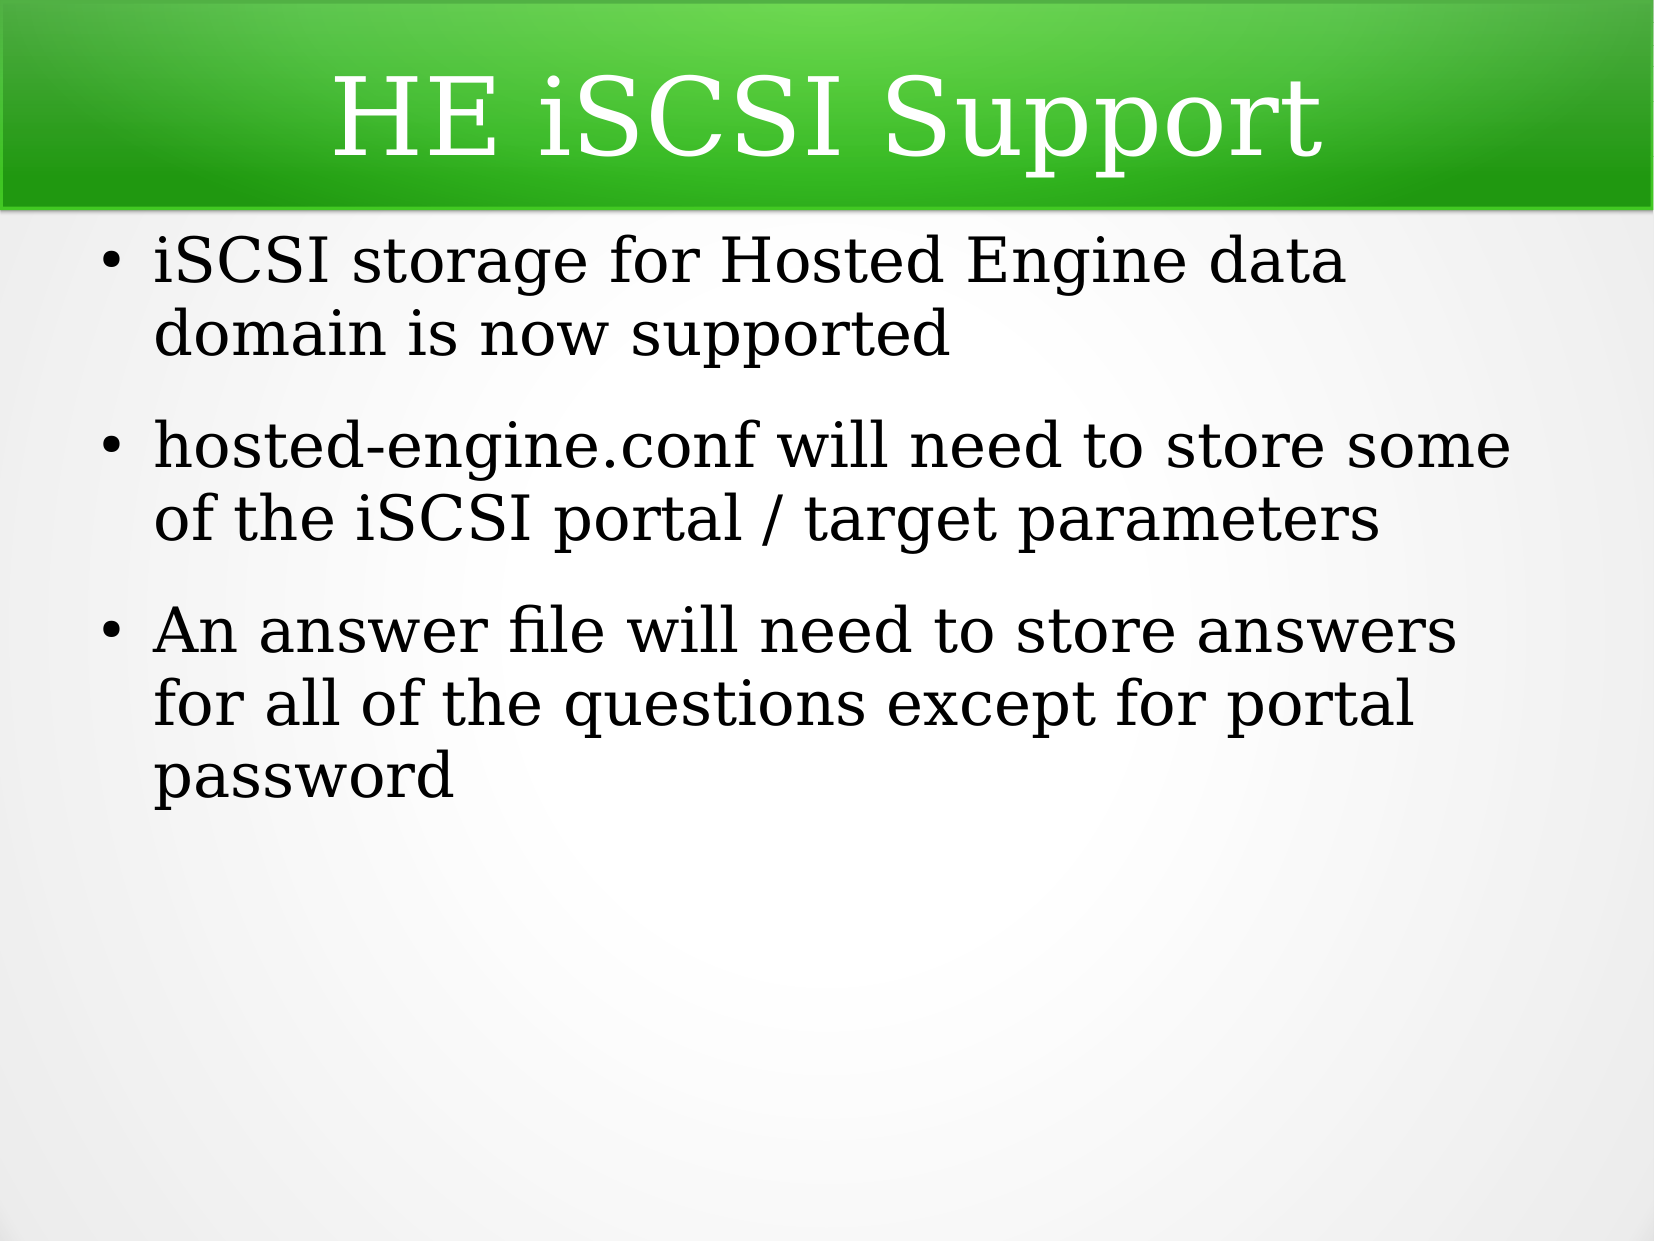

# HE iSCSI Support
iSCSI storage for Hosted Engine data domain is now supported
hosted-engine.conf will need to store some of the iSCSI portal / target parameters
An answer file will need to store answers for all of the questions except for portal password